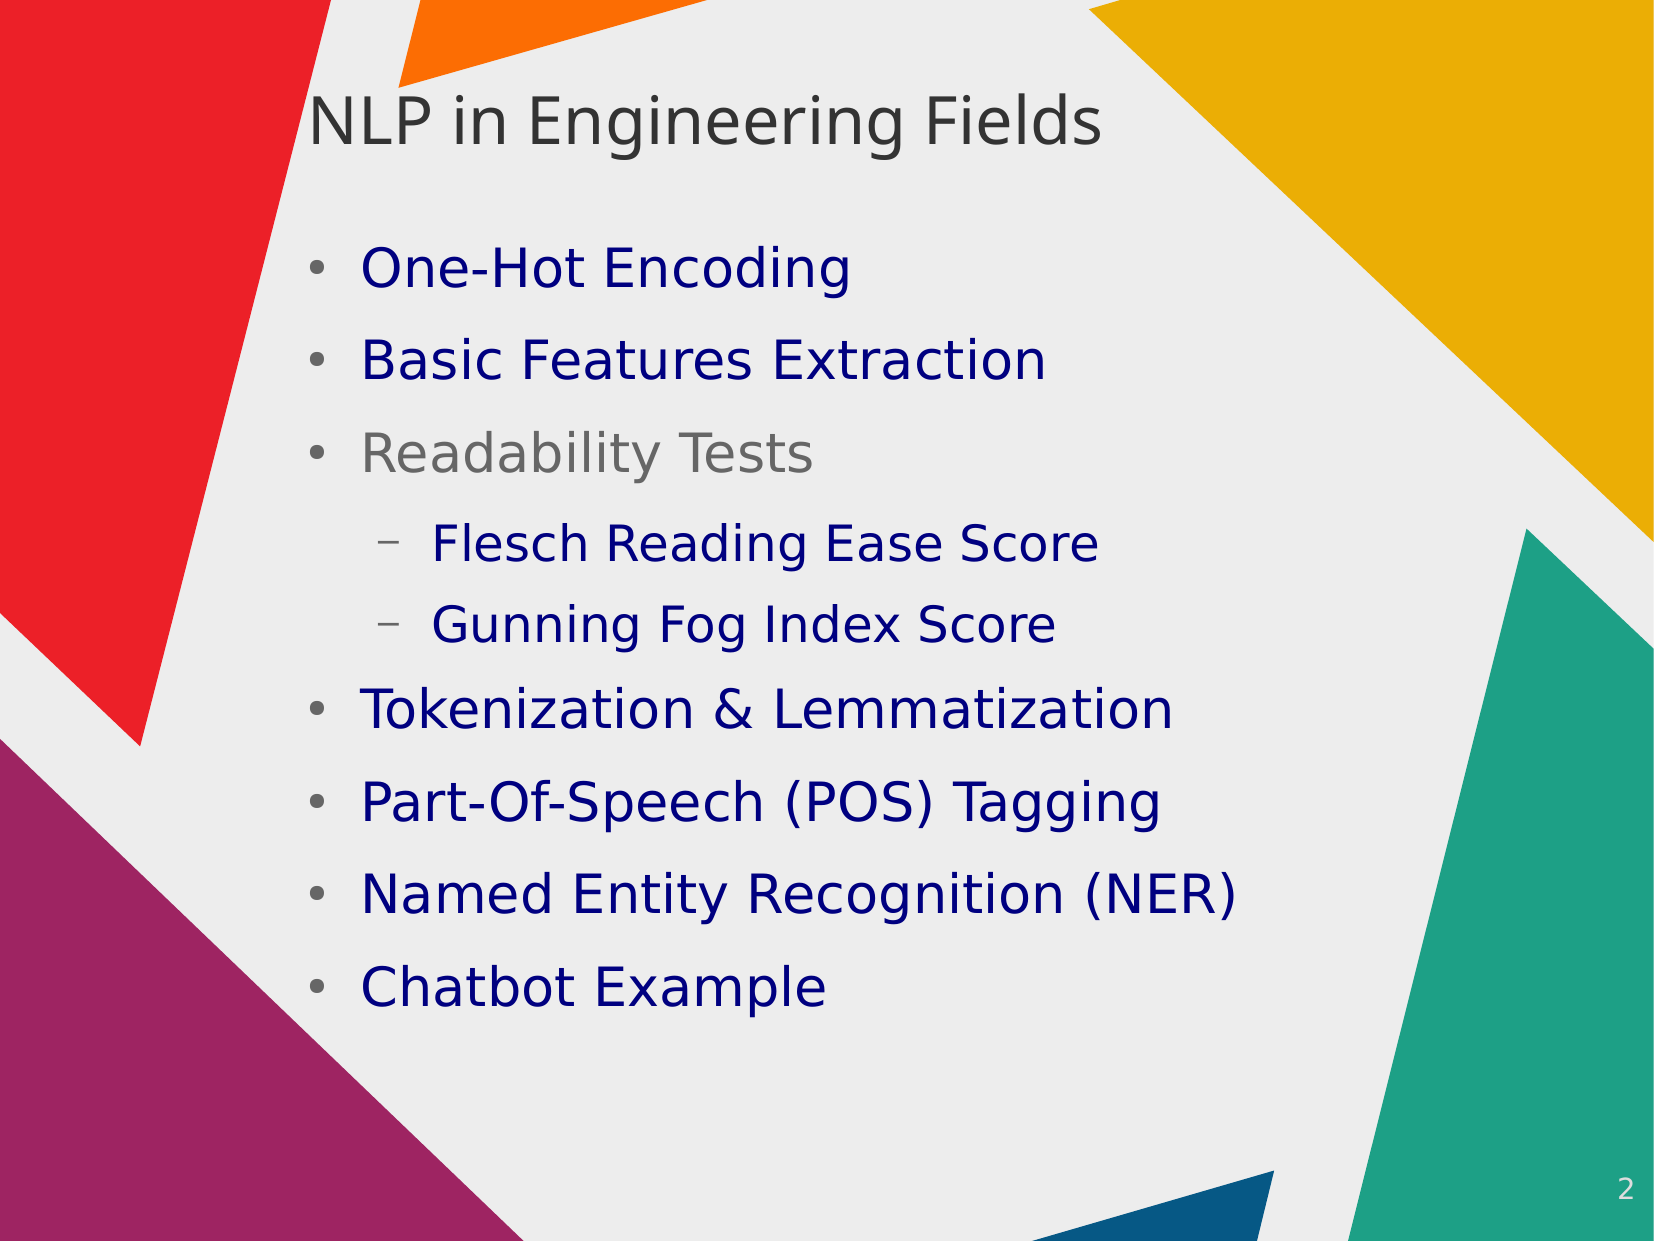

# NLP in Engineering Fields
One-Hot Encoding
Basic Features Extraction
Readability Tests
Flesch Reading Ease Score
Gunning Fog Index Score
Tokenization & Lemmatization
Part-Of-Speech (POS) Tagging
Named Entity Recognition (NER)
Chatbot Example
2